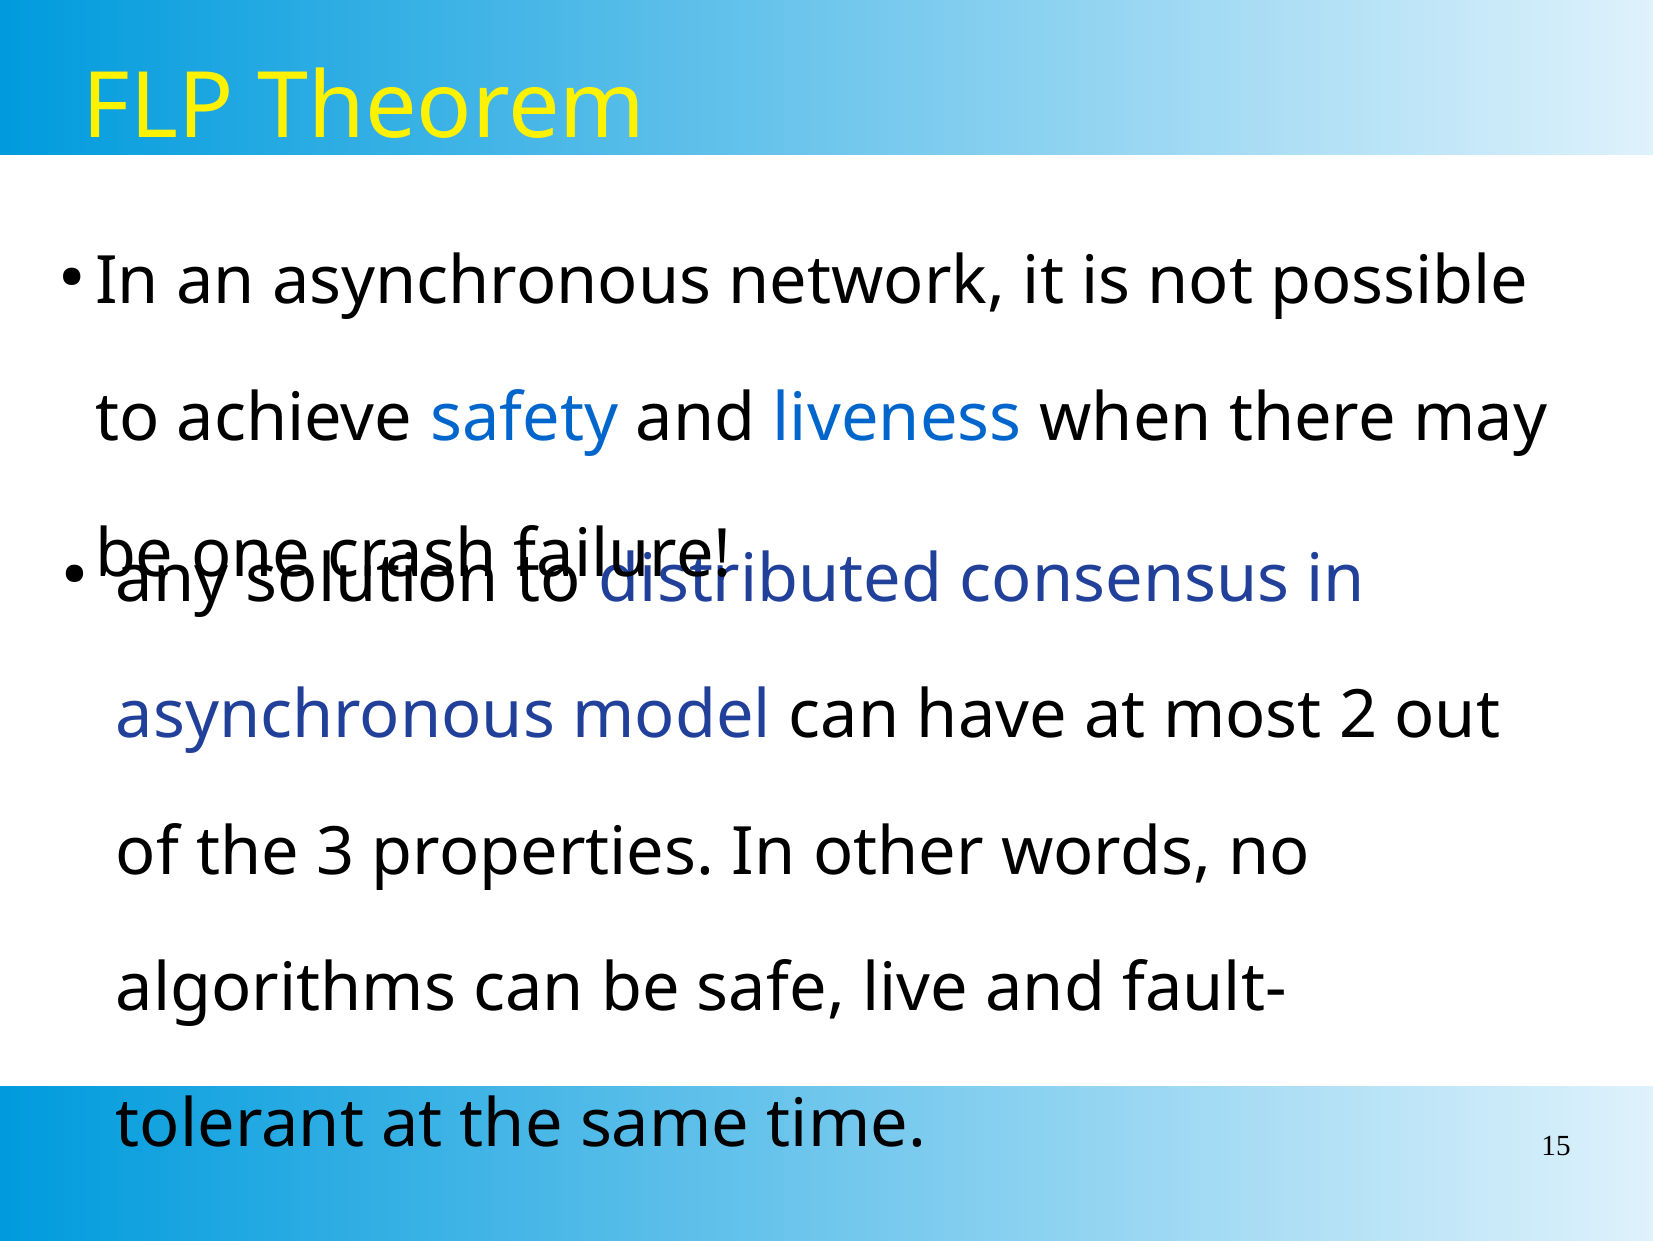

# FLP Theorem
In an asynchronous network, it is not possible to achieve safety and liveness when there may be one crash failure!
any solution to distributed consensus in asynchronous model can have at most 2 out of the 3 properties. In other words, no algorithms can be safe, live and fault-tolerant at the same time.
15